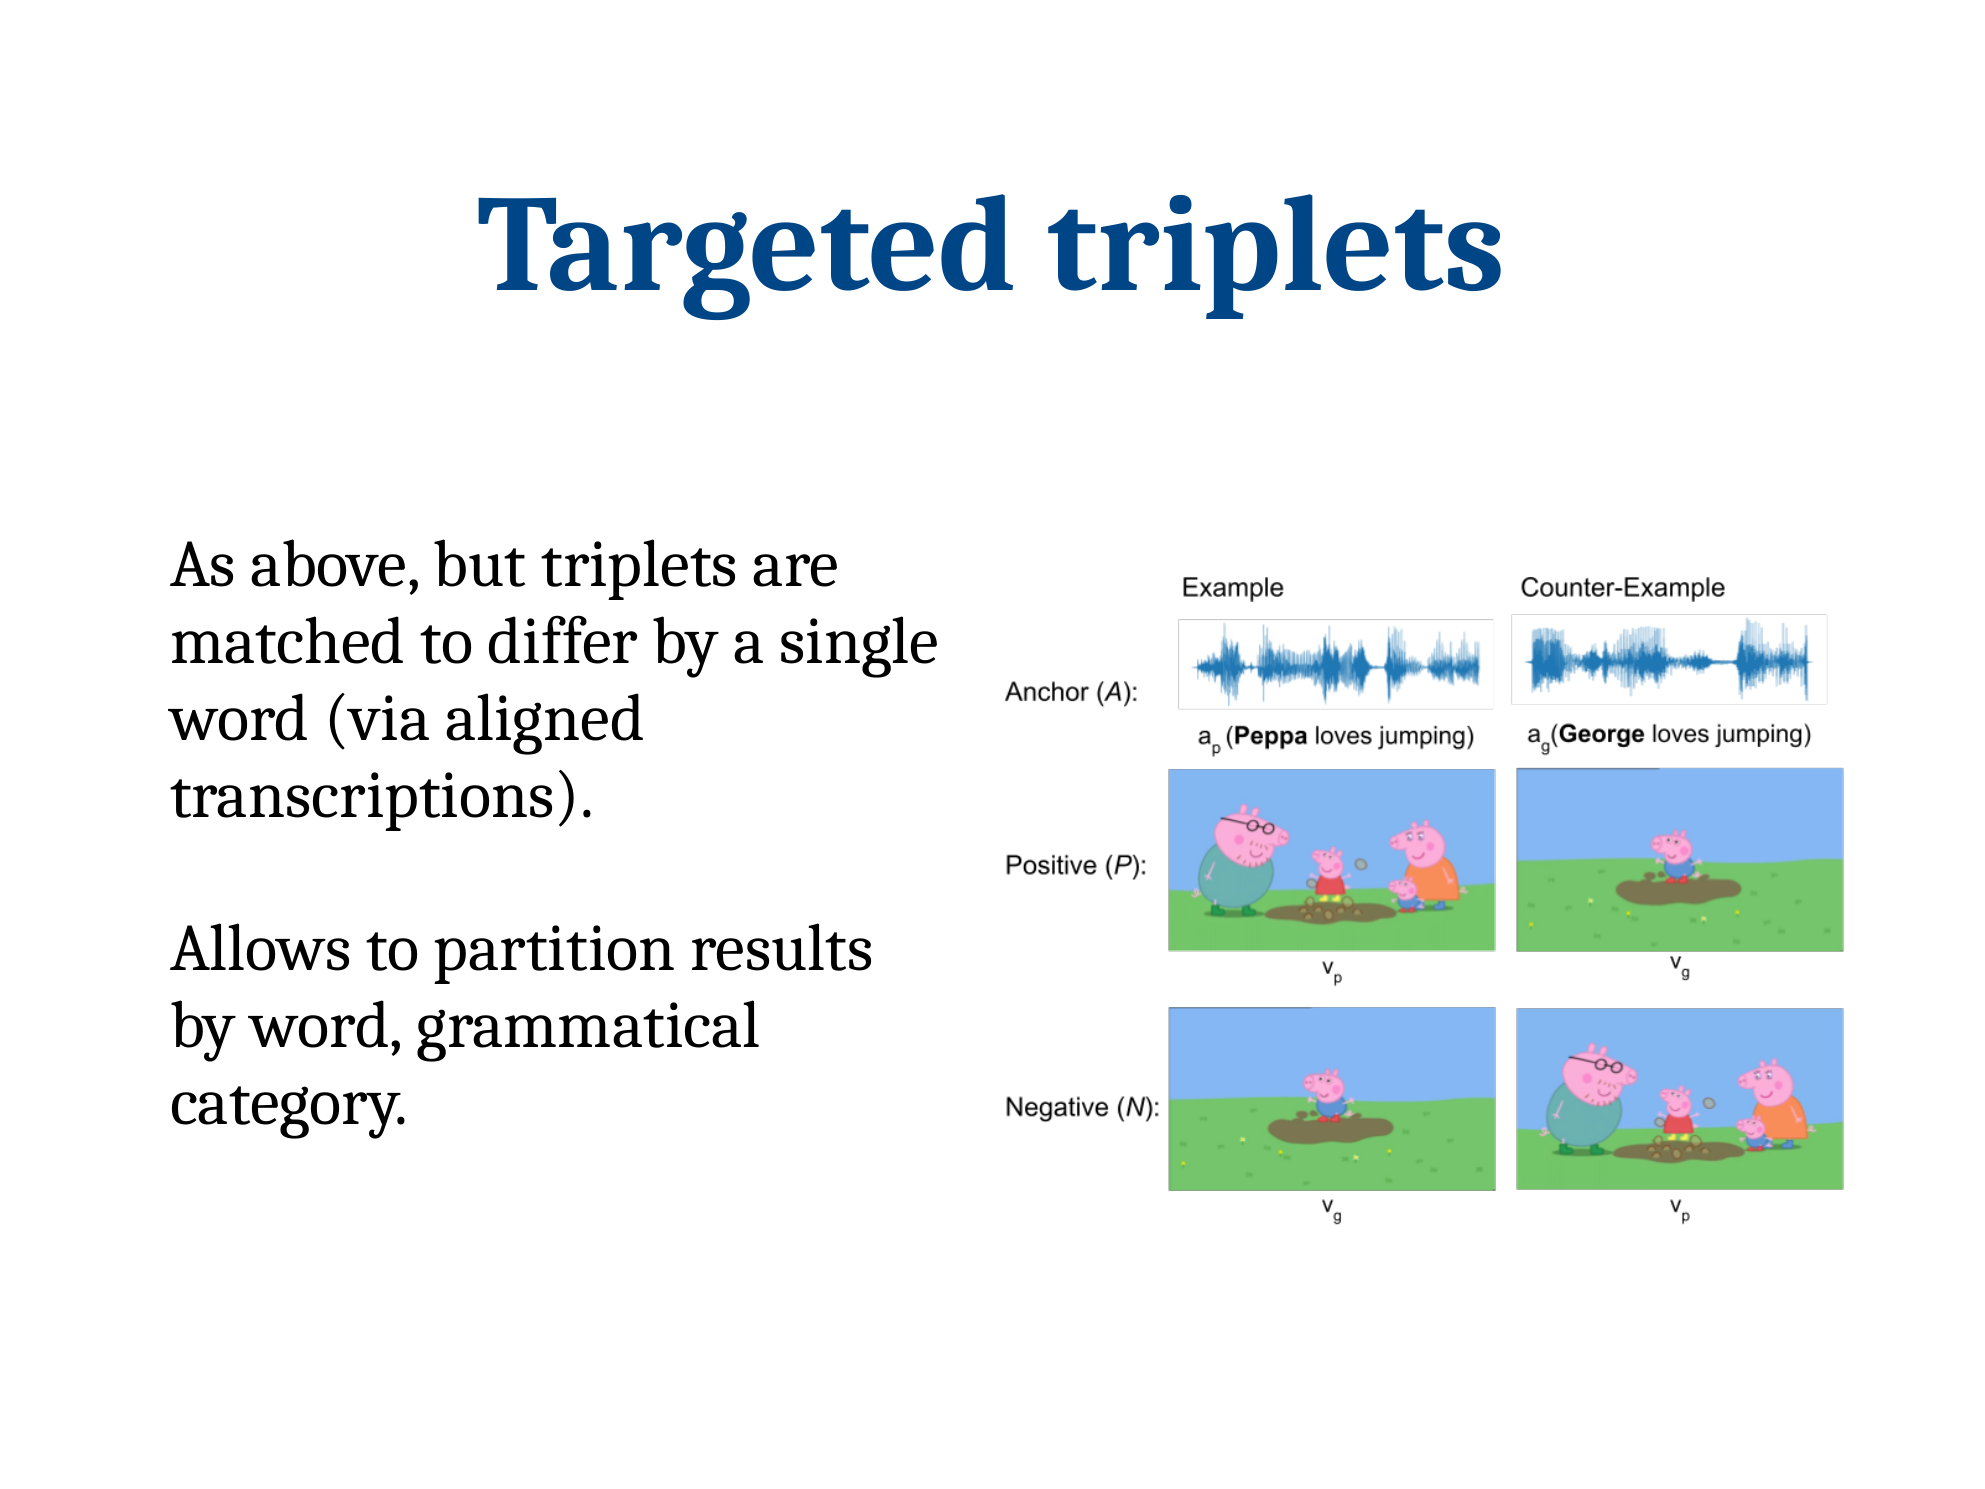

# Targeted triplets
As above, but triplets are matched to differ by a single word (via aligned transcriptions).
Allows to partition results by word, grammatical category.